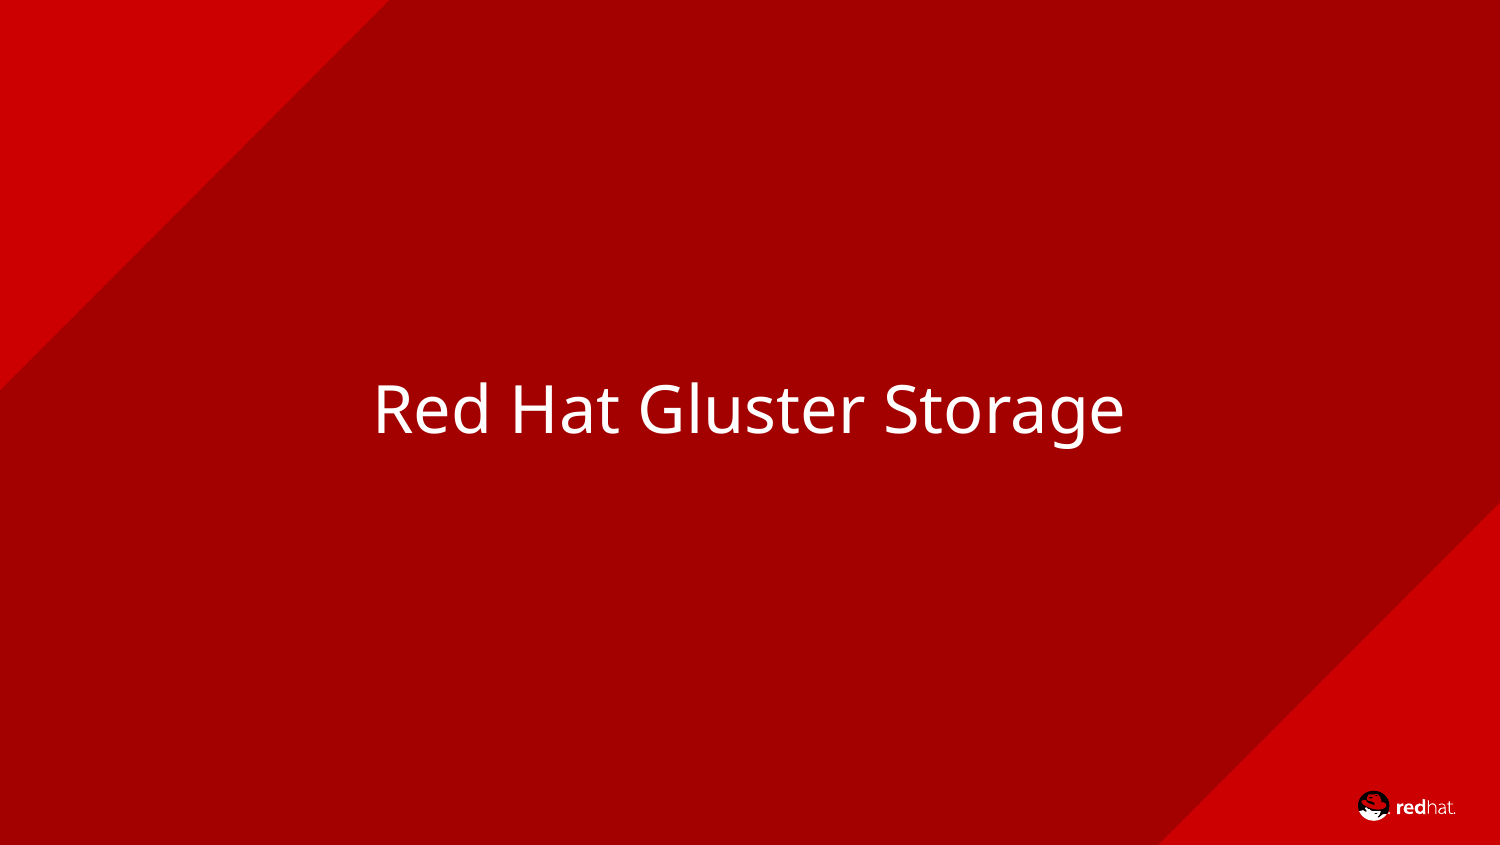

# Red Hat Gluster Storage
INSERT DESIGNATOR, IF NEEDED
15